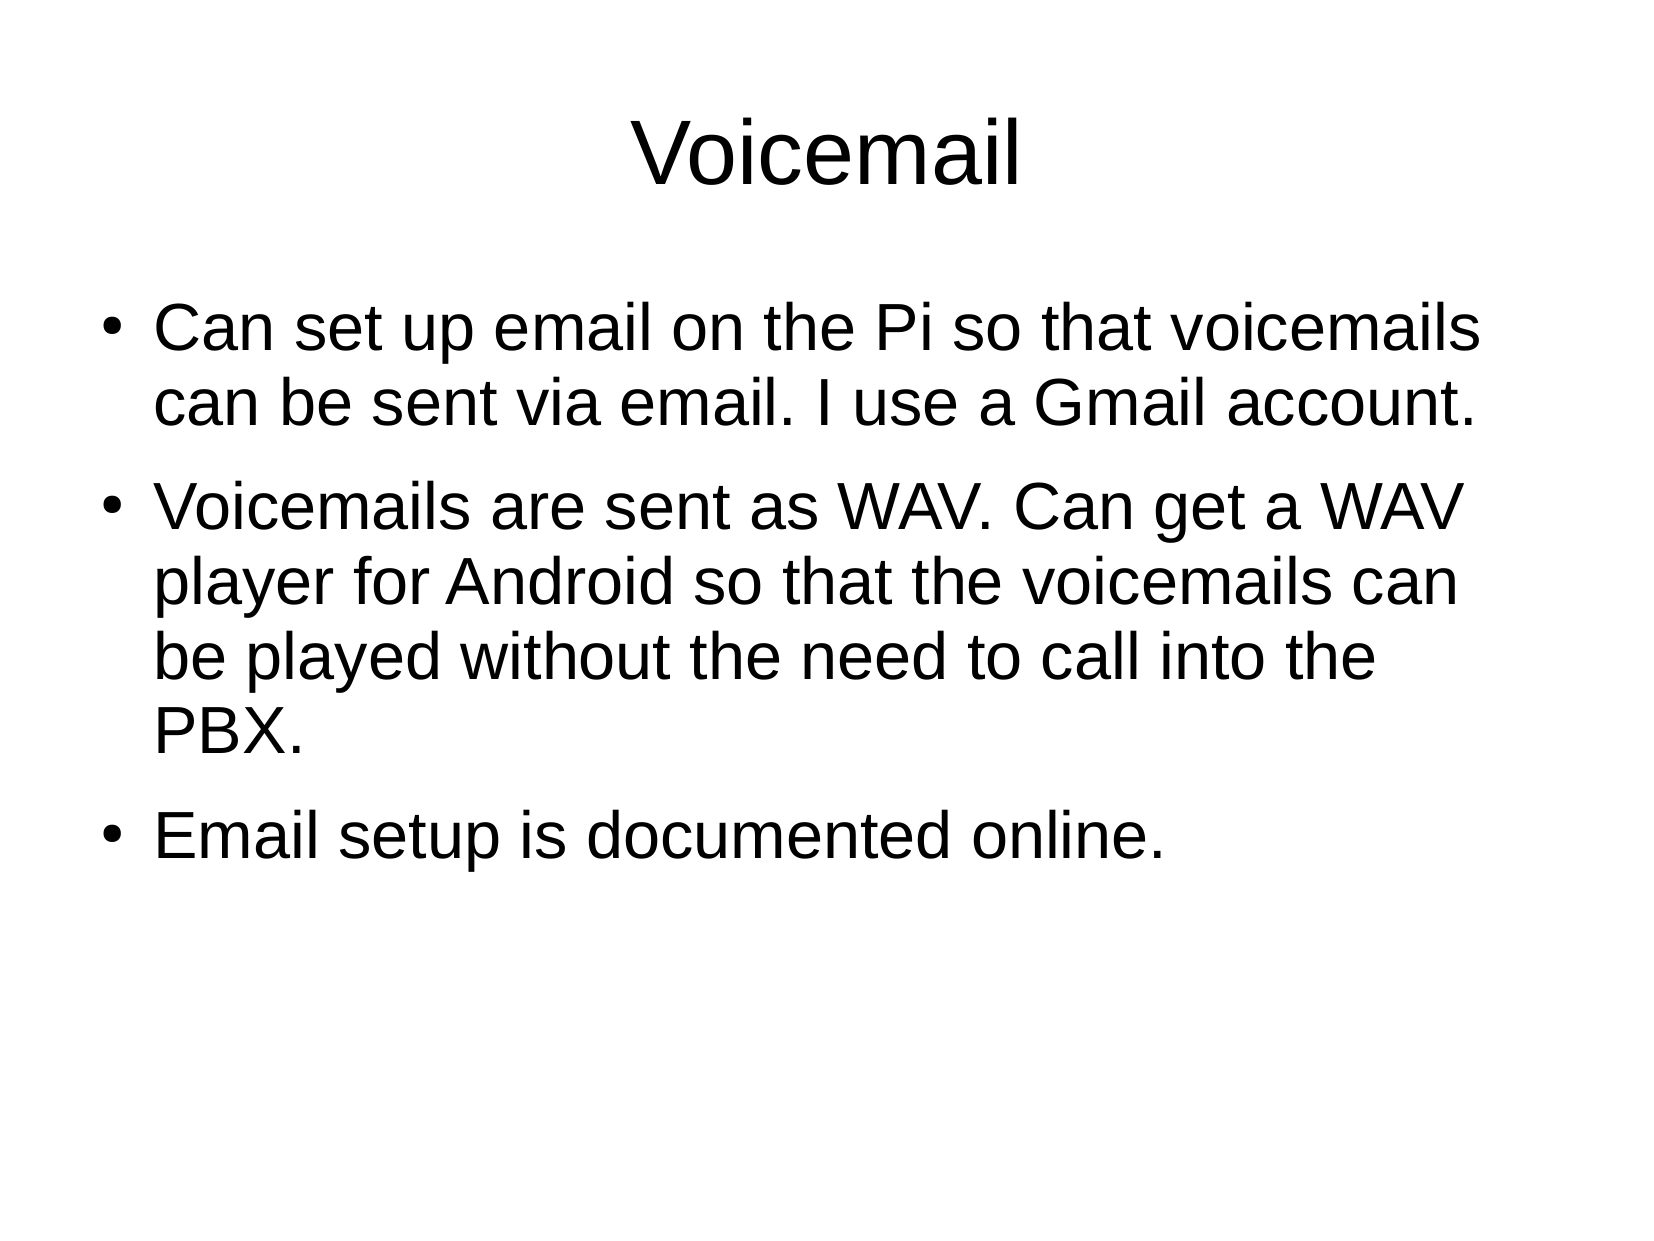

# Voicemail
Can set up email on the Pi so that voicemails can be sent via email. I use a Gmail account.
Voicemails are sent as WAV. Can get a WAV player for Android so that the voicemails can be played without the need to call into the PBX.
Email setup is documented online.